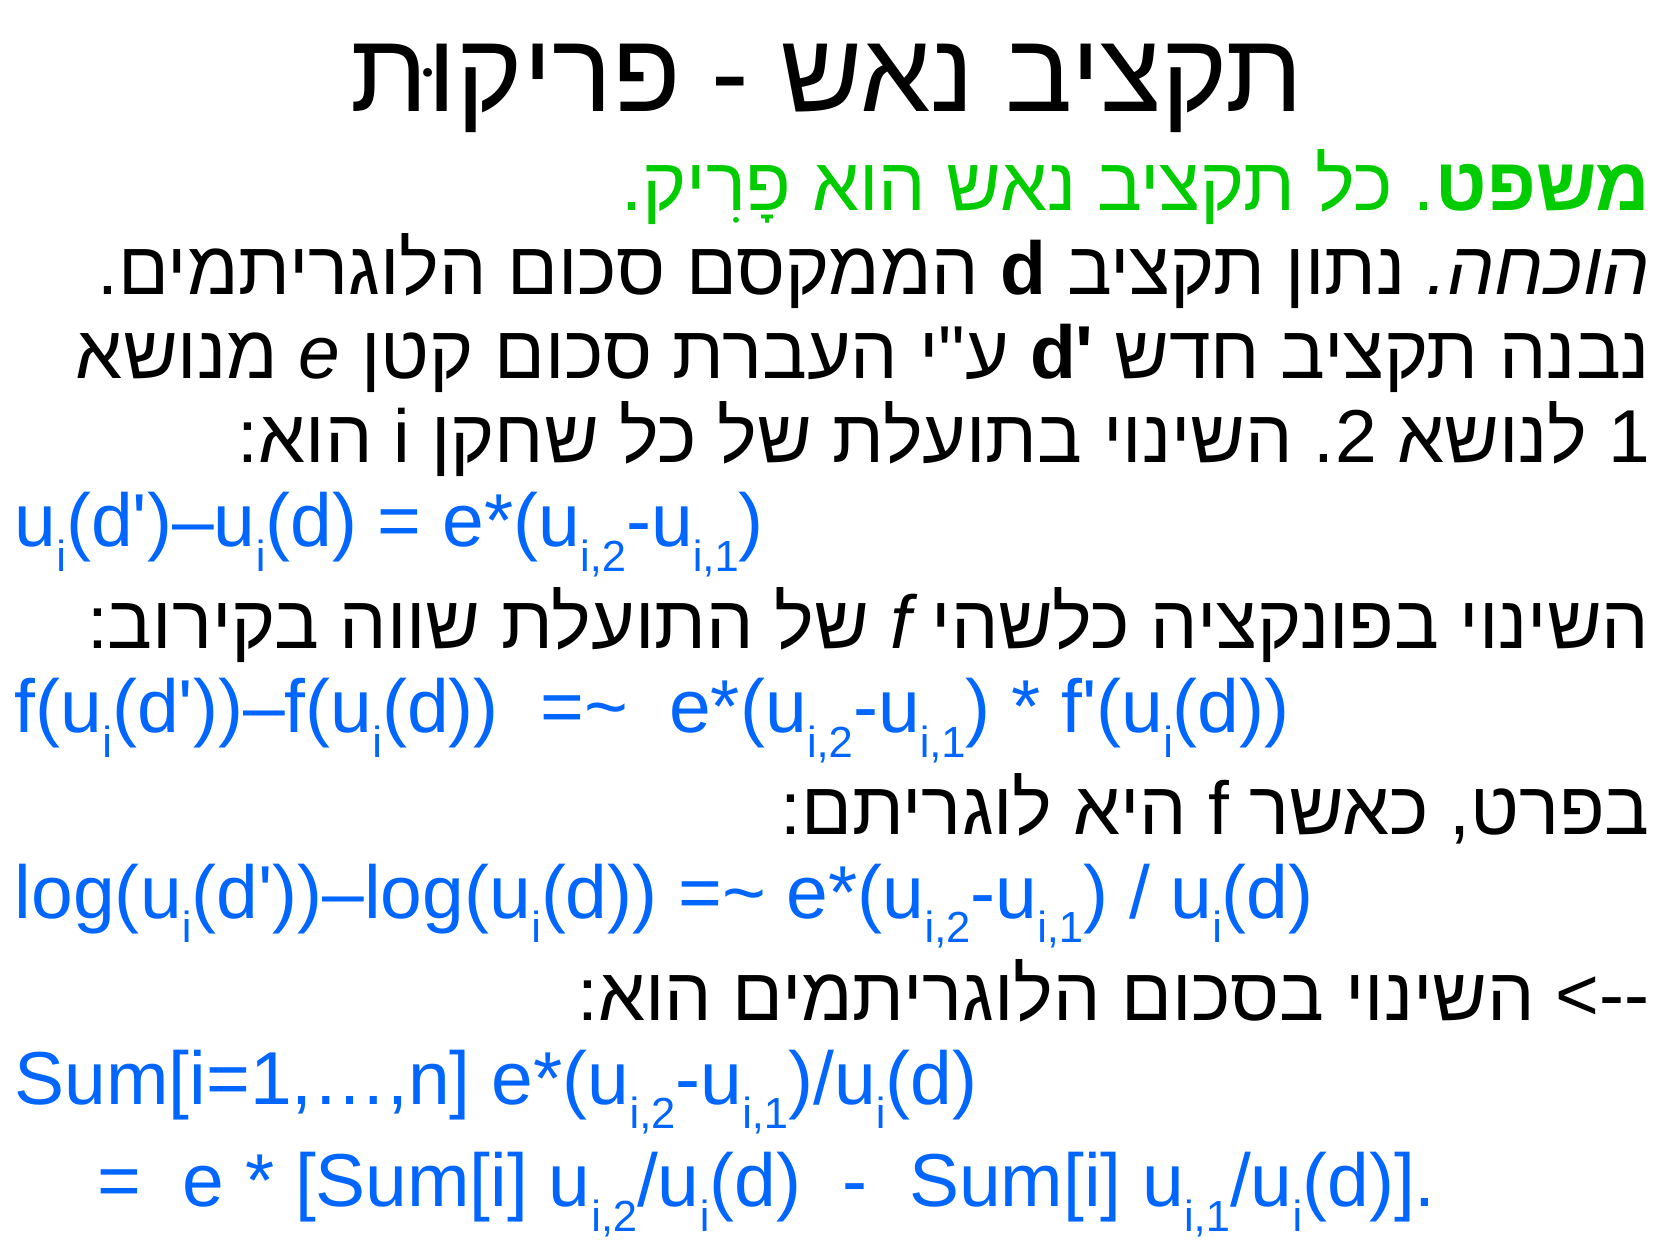

# תקציב נאש - פריקוּת
משפט. כל תקציב נאש הוא פָרִיק.
הוכחה. נתון תקציב d הממקסם סכום הלוגריתמים.
נבנה תקציב חדש 'd ע"י העברת סכום קטן e מנושא 1 לנושא 2. השינוי בתועלת של כל שחקן i הוא:
ui(d')–ui(d) = e*(ui,2-ui,1)
השינוי בפונקציה כלשהי f של התועלת שווה בקירוב:
f(ui(d'))–f(ui(d)) =~ e*(ui,2-ui,1) * f'(ui(d))
בפרט, כאשר f היא לוגריתם:
log(ui(d'))–log(ui(d)) =~ e*(ui,2-ui,1) / ui(d)
--> השינוי בסכום הלוגריתמים הוא:
Sum[i=1,…,n] e*(ui,2-ui,1)/ui(d)
 = e * [Sum[i] ui,2/ui(d) - Sum[i] ui,1/ui(d)].